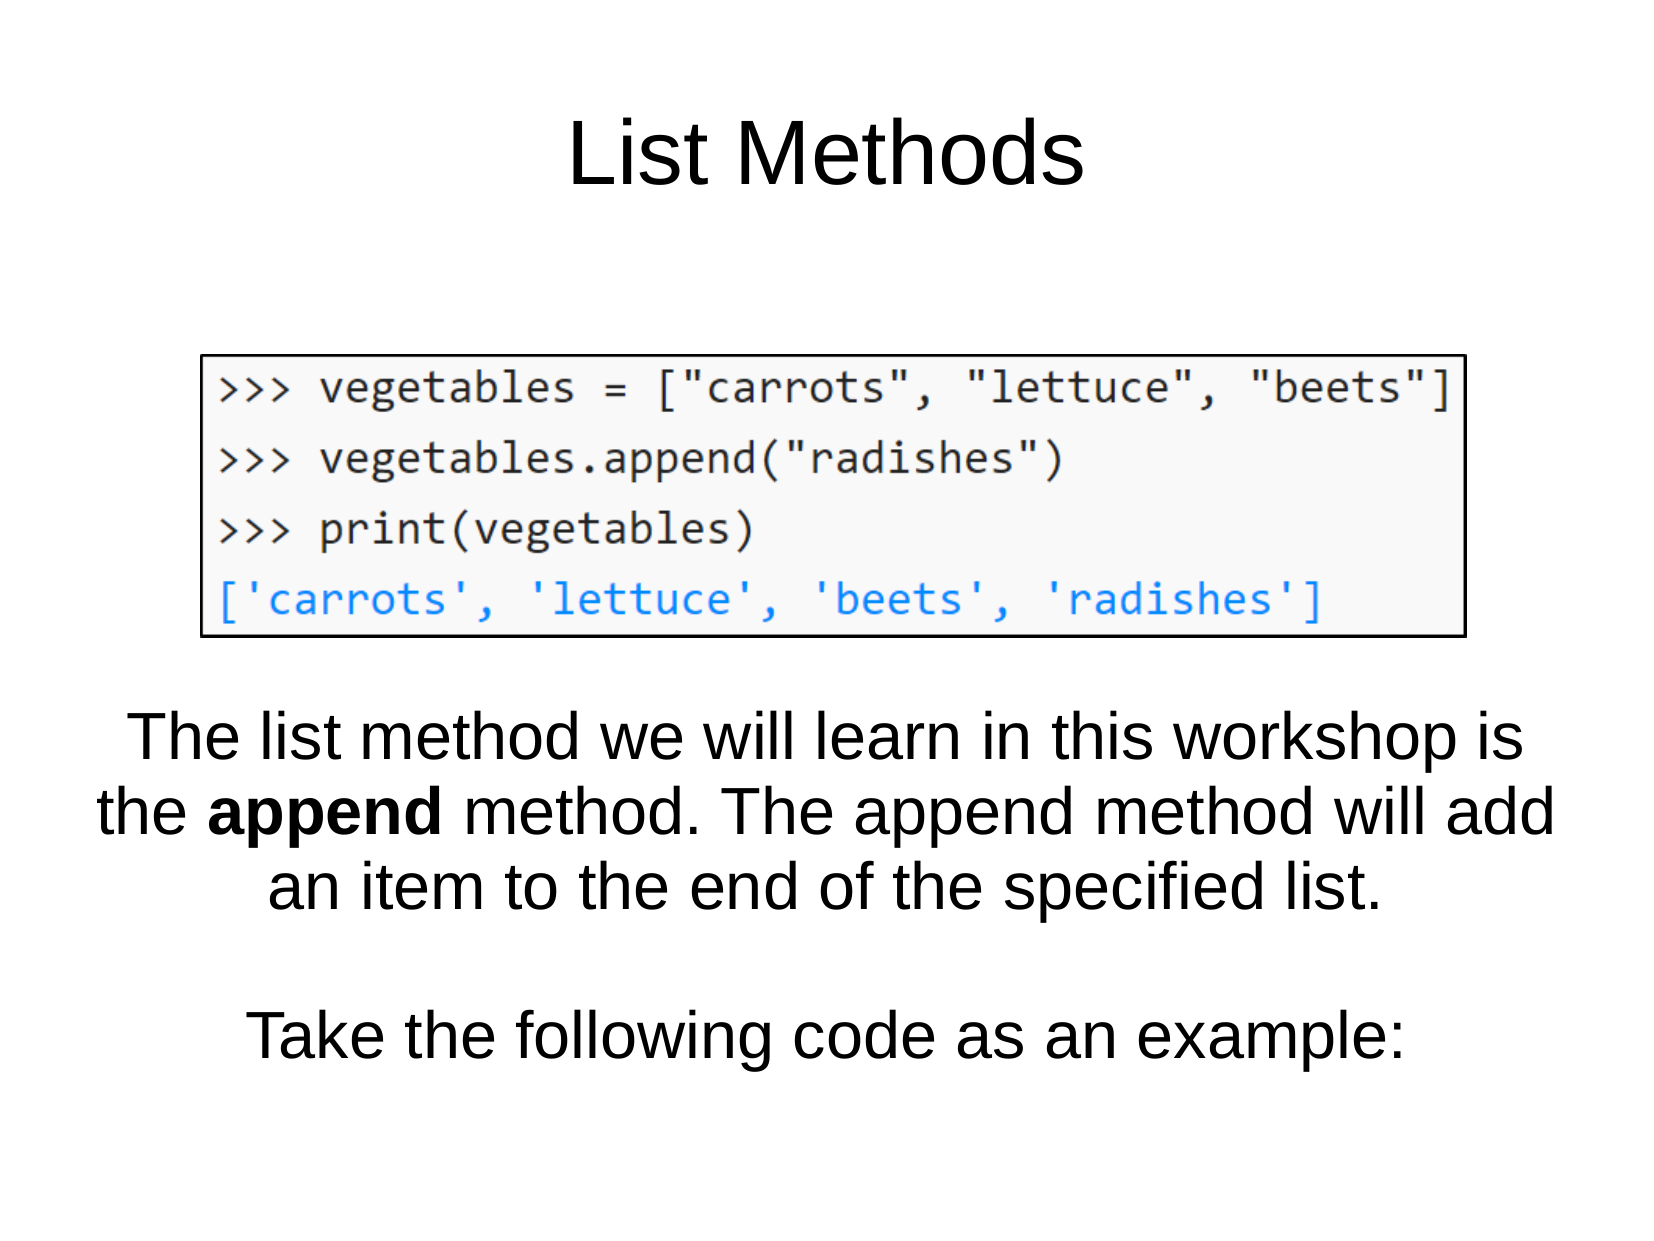

# List Methods
The list method we will learn in this workshop is the append method. The append method will add an item to the end of the specified list.
Take the following code as an example: